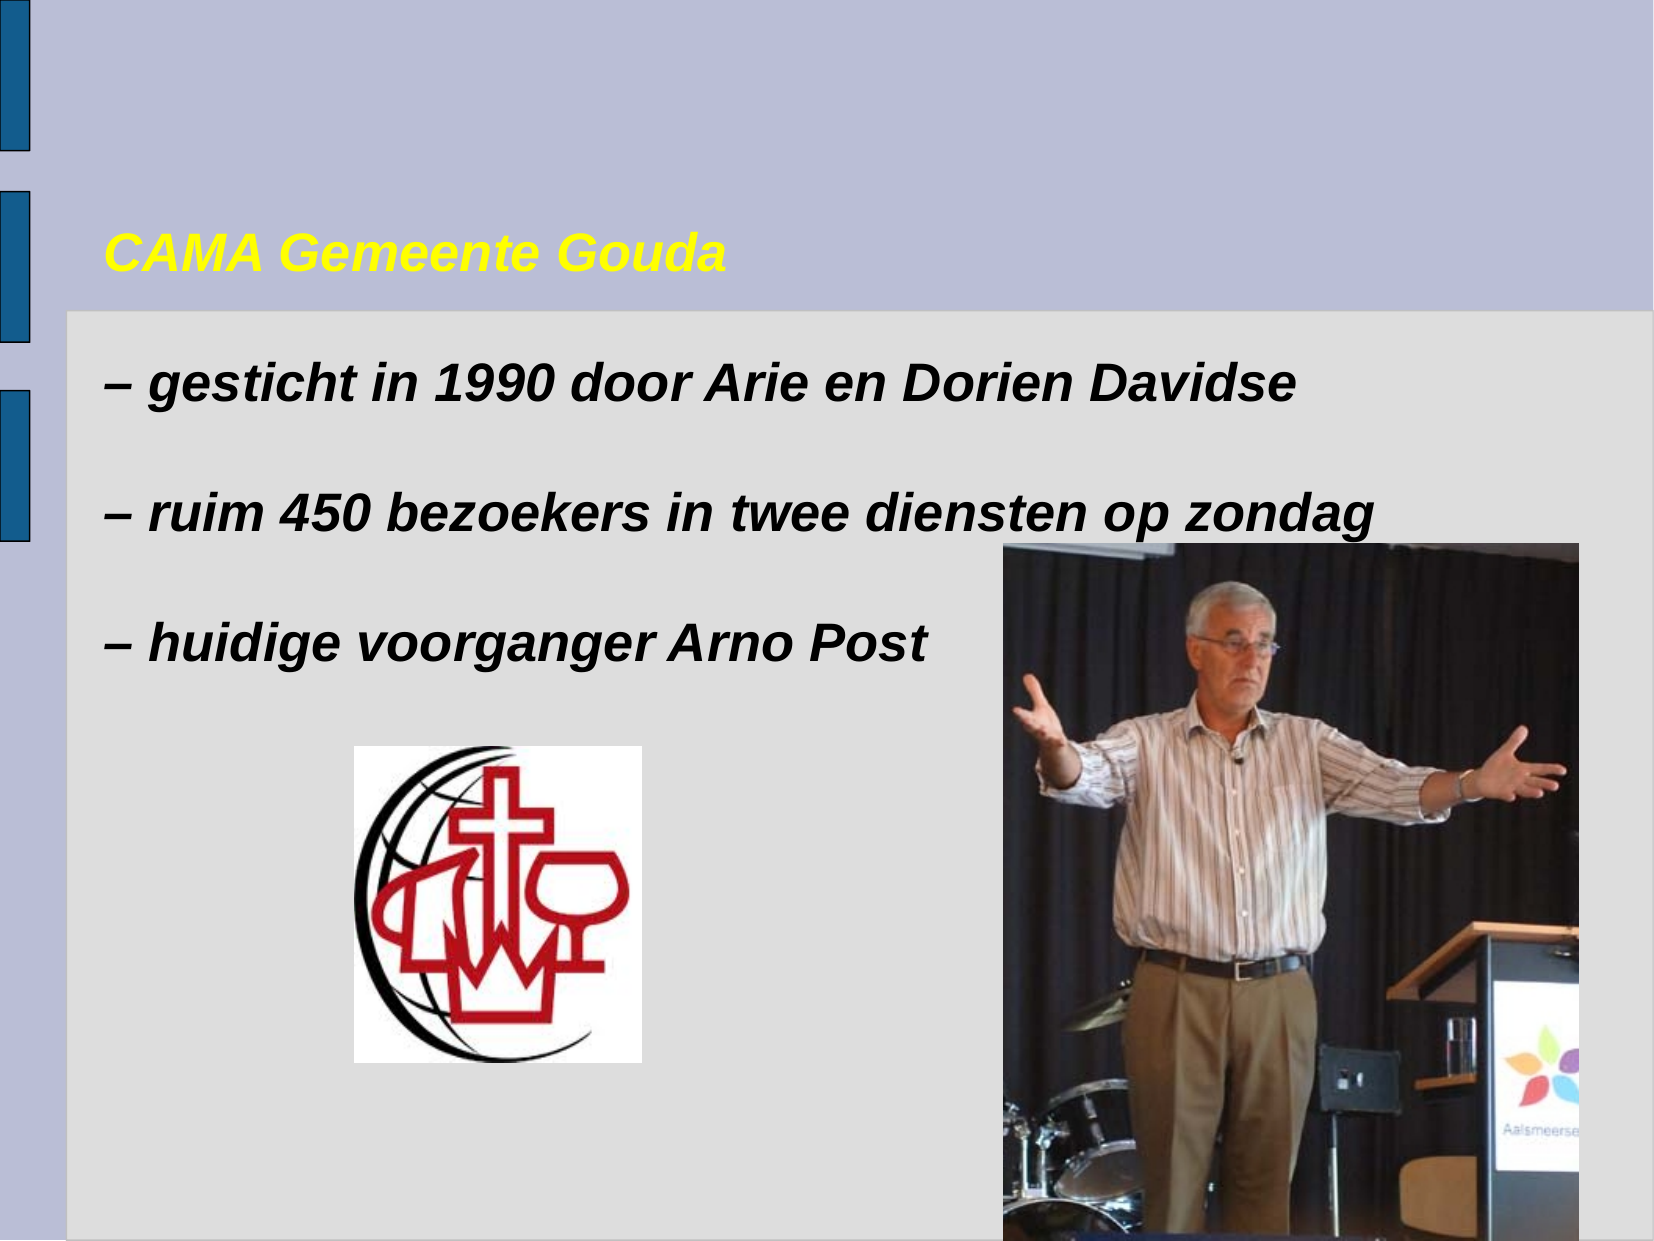

CAMA Gemeente Gouda
– gesticht in 1990 door Arie en Dorien Davidse
– ruim 450 bezoekers in twee diensten op zondag
– huidige voorganger Arno Post